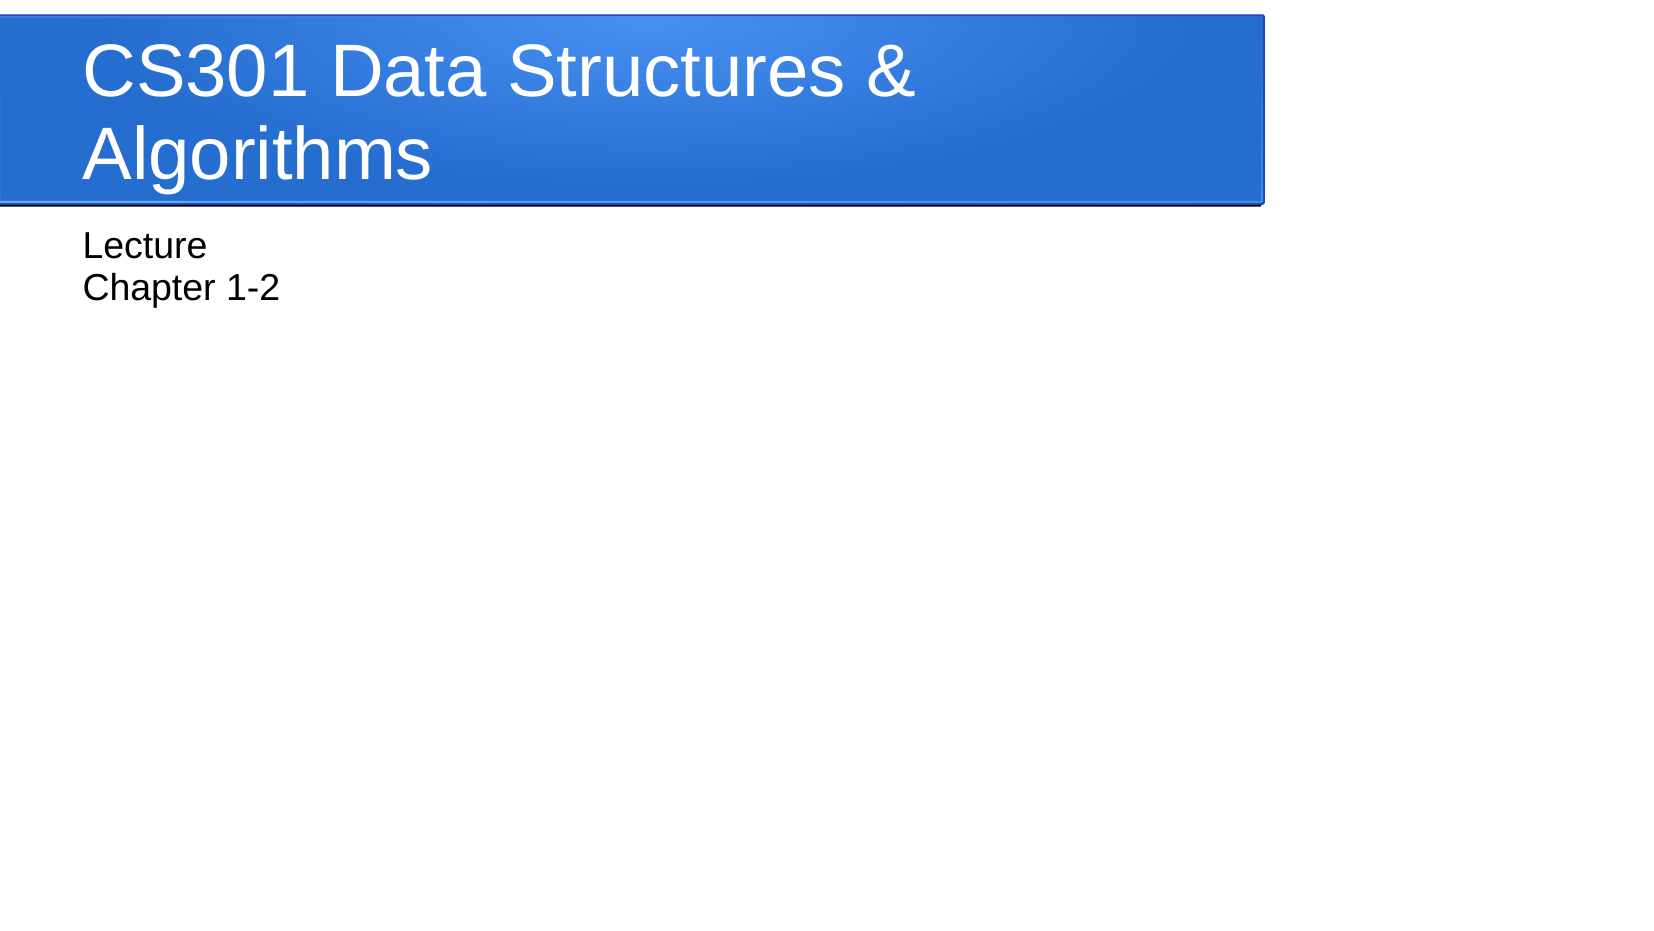

# CS301 Data Structures & Algorithms
Lecture
Chapter 1-2